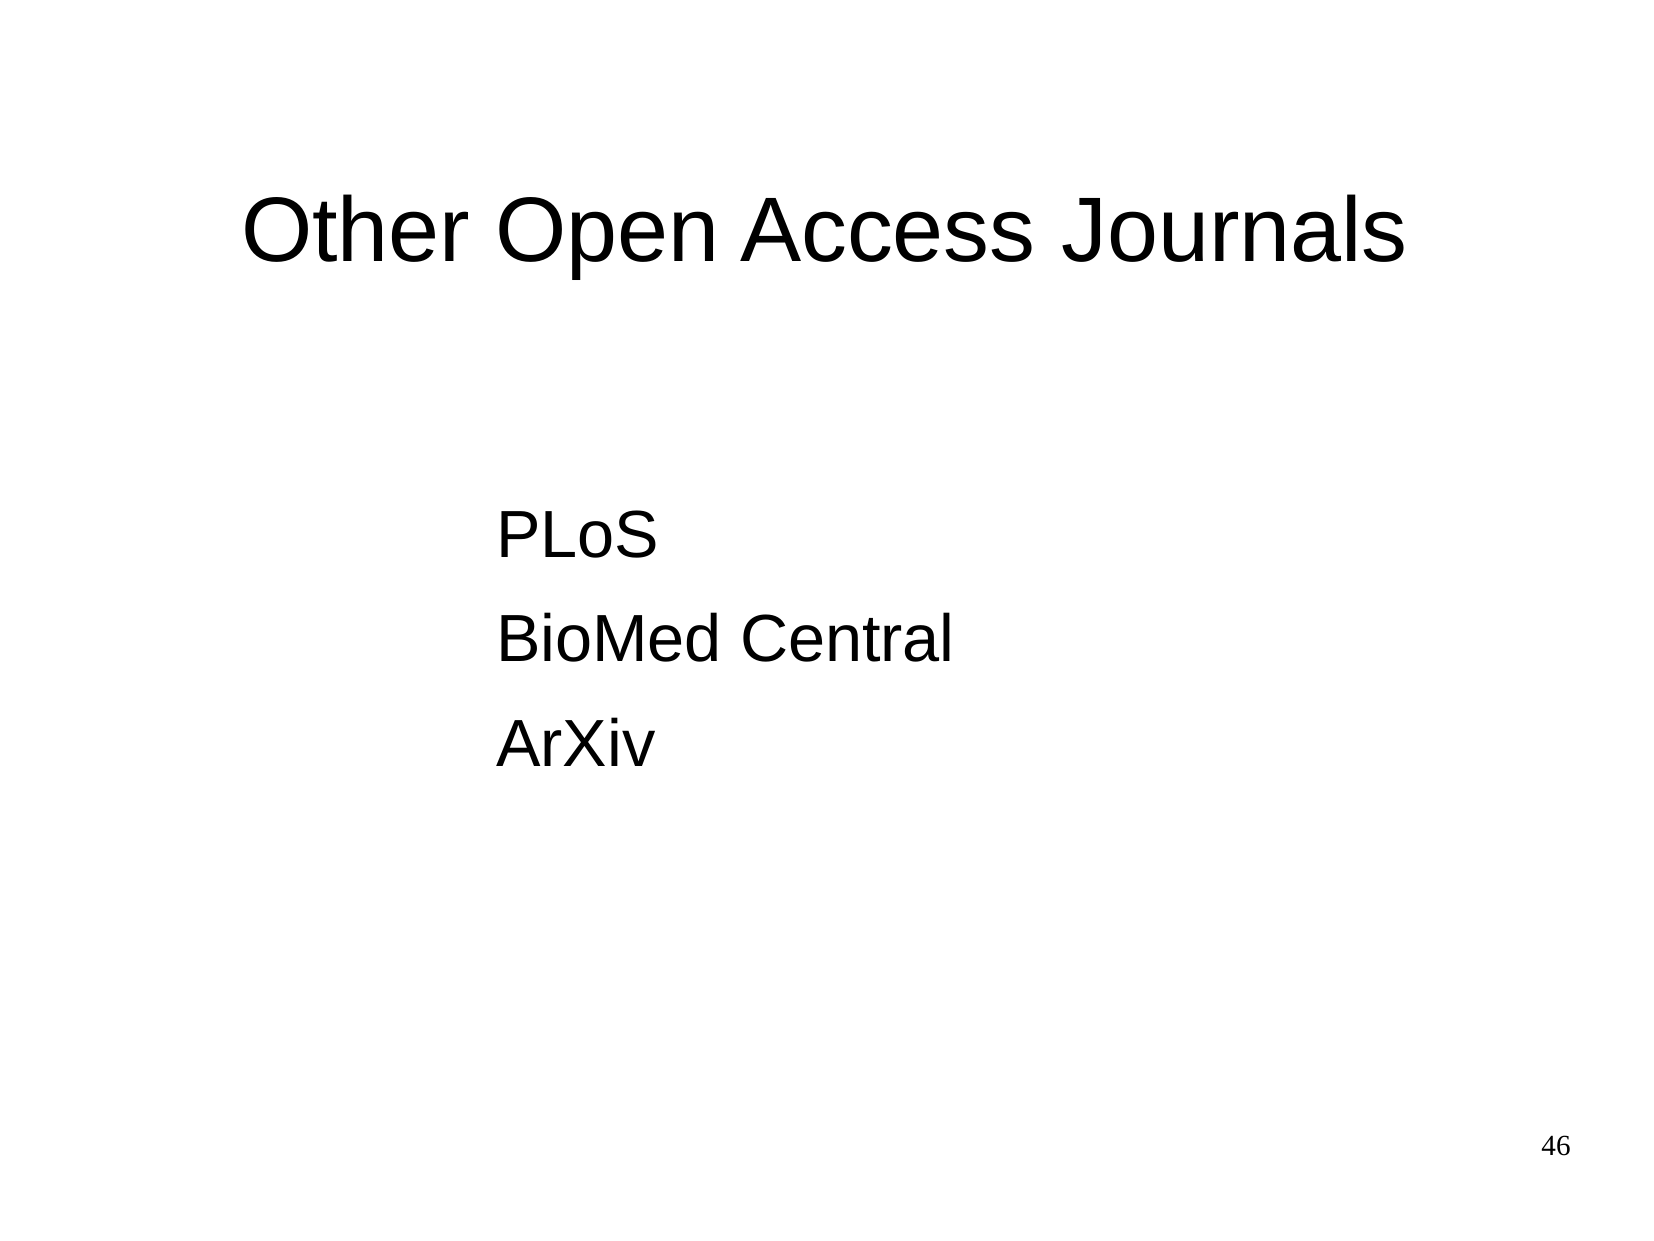

# Other Open Access Journals
PLoS
BioMed Central
ArXiv
46